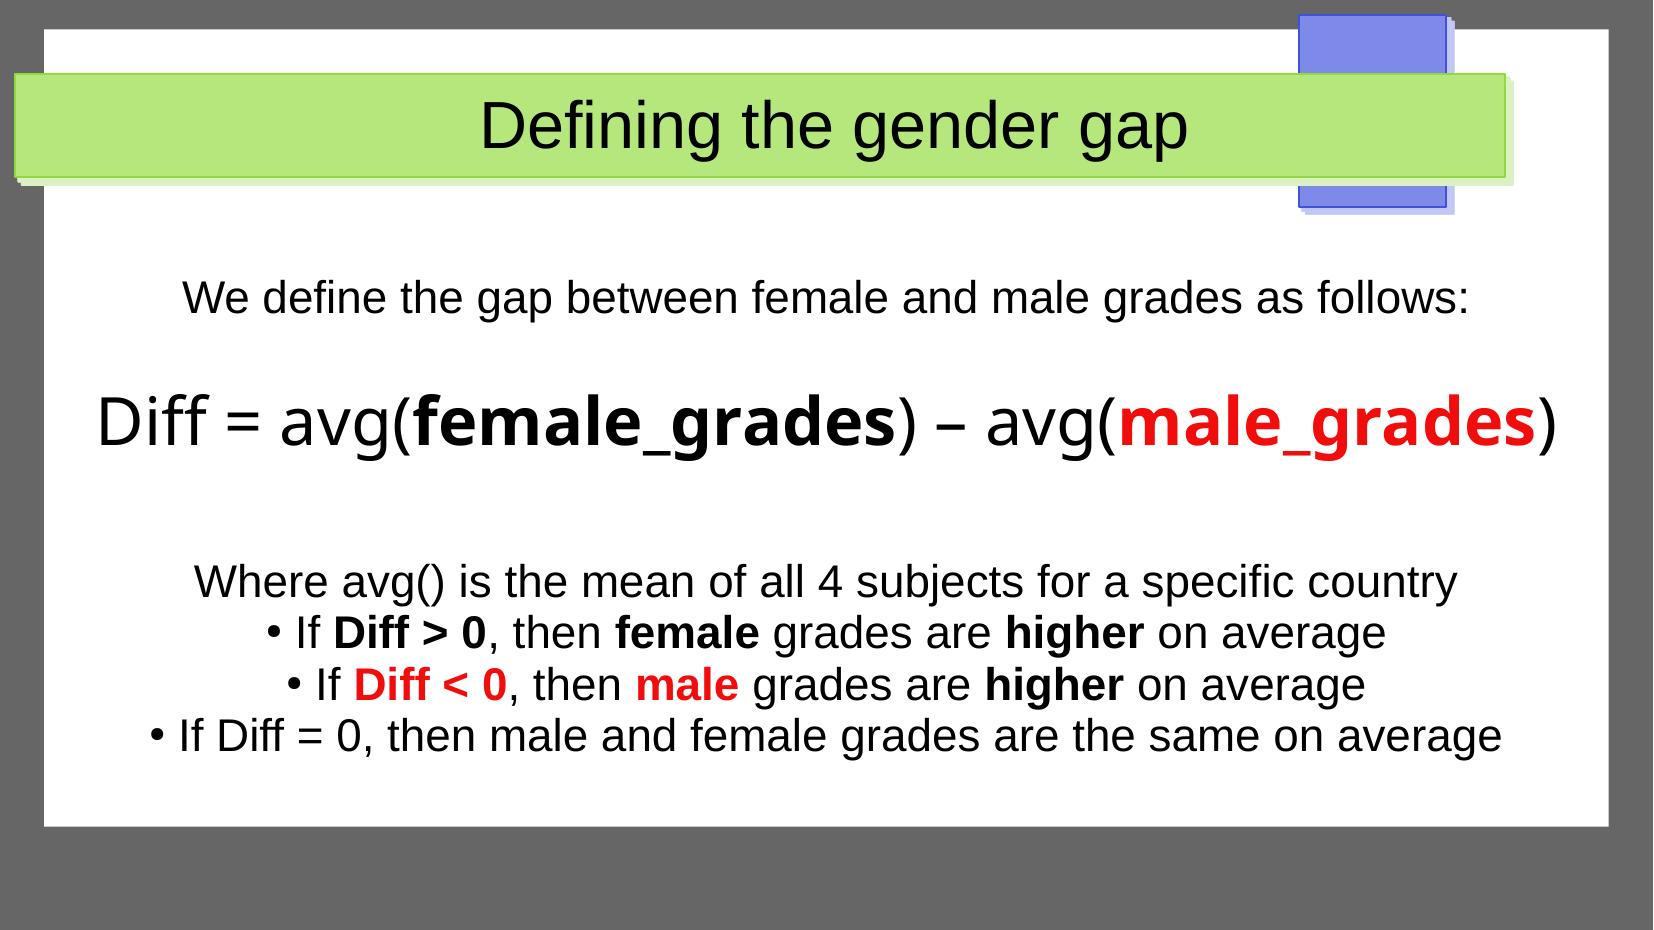

# Defining the gender gap
We define the gap between female and male grades as follows:
Diff = avg(female_grades) – avg(male_grades)
Where avg() is the mean of all 4 subjects for a specific country
 If Diff > 0, then female grades are higher on average
 If Diff < 0, then male grades are higher on average
 If Diff = 0, then male and female grades are the same on average